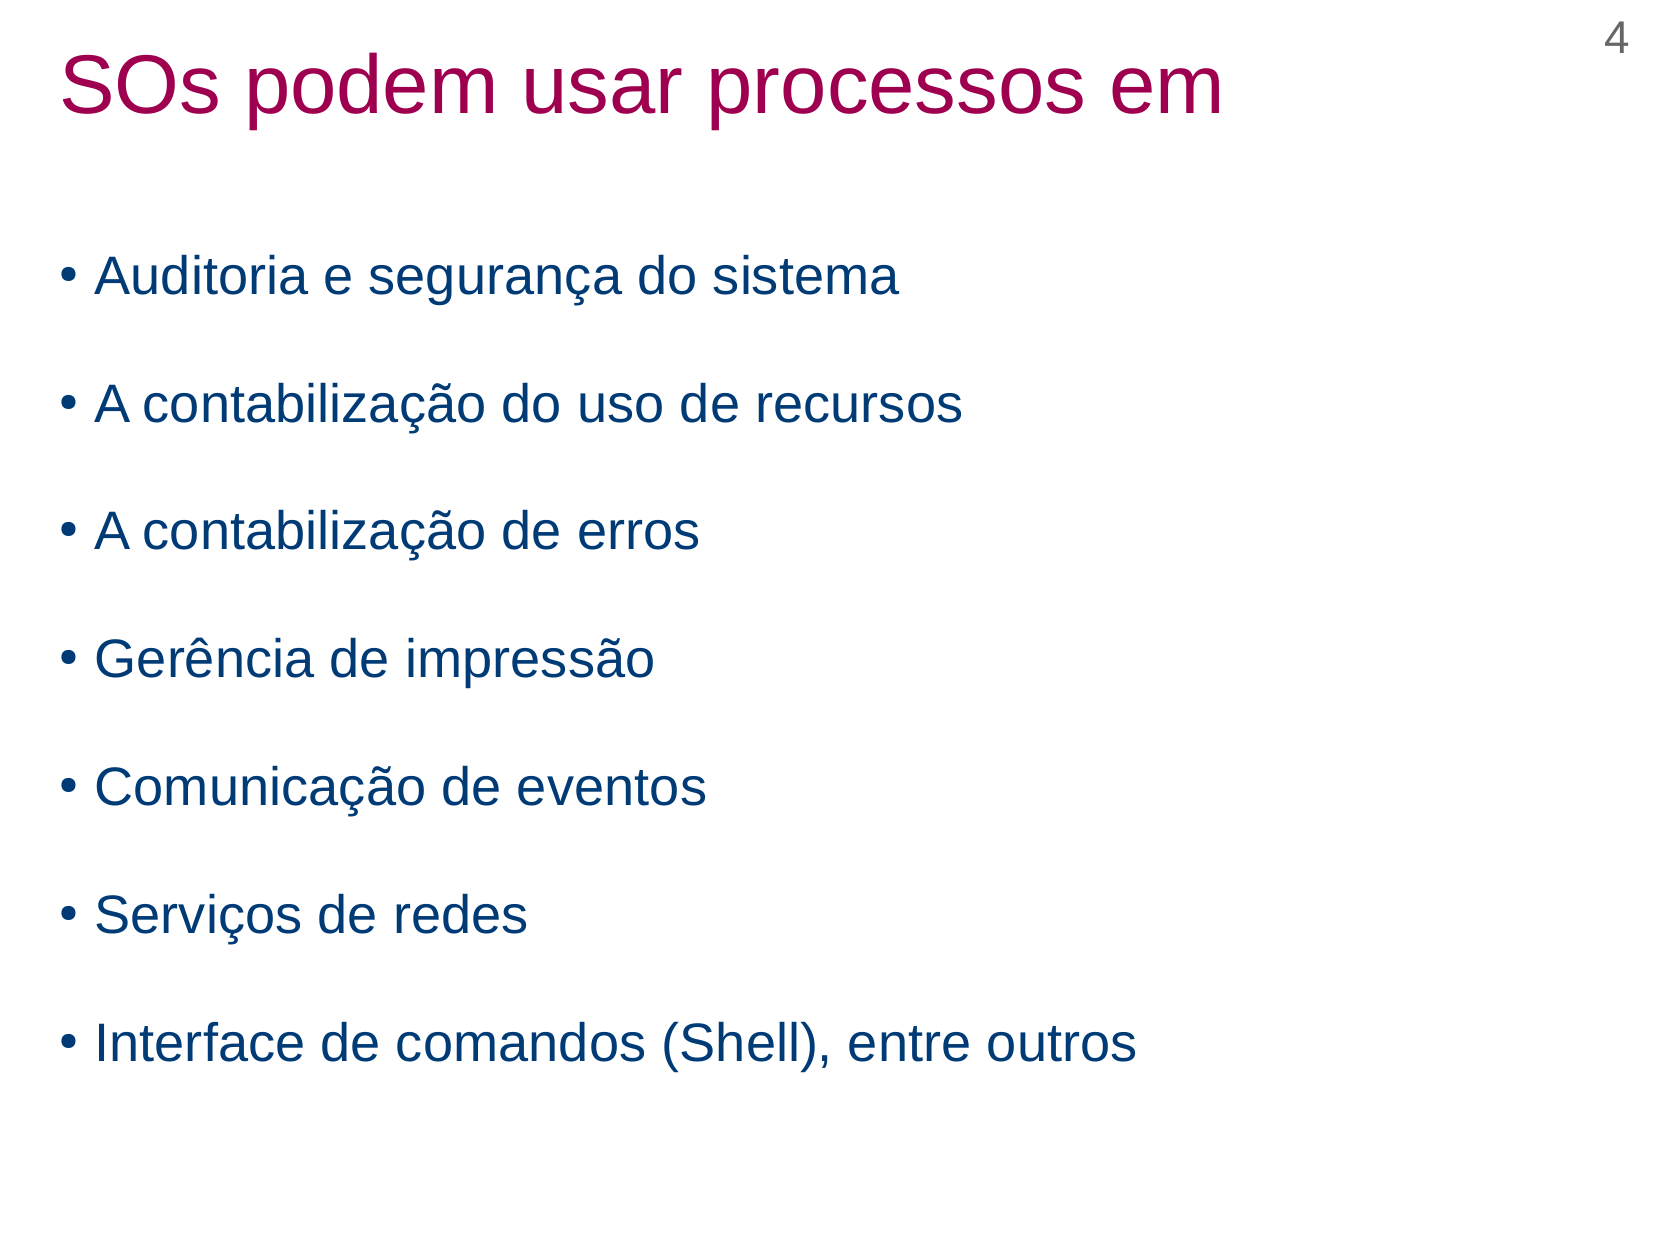

4
# SOs podem usar processos em
Auditoria e segurança do sistema
A contabilização do uso de recursos
A contabilização de erros
Gerência de impressão
Comunicação de eventos
Serviços de redes
Interface de comandos (Shell), entre outros